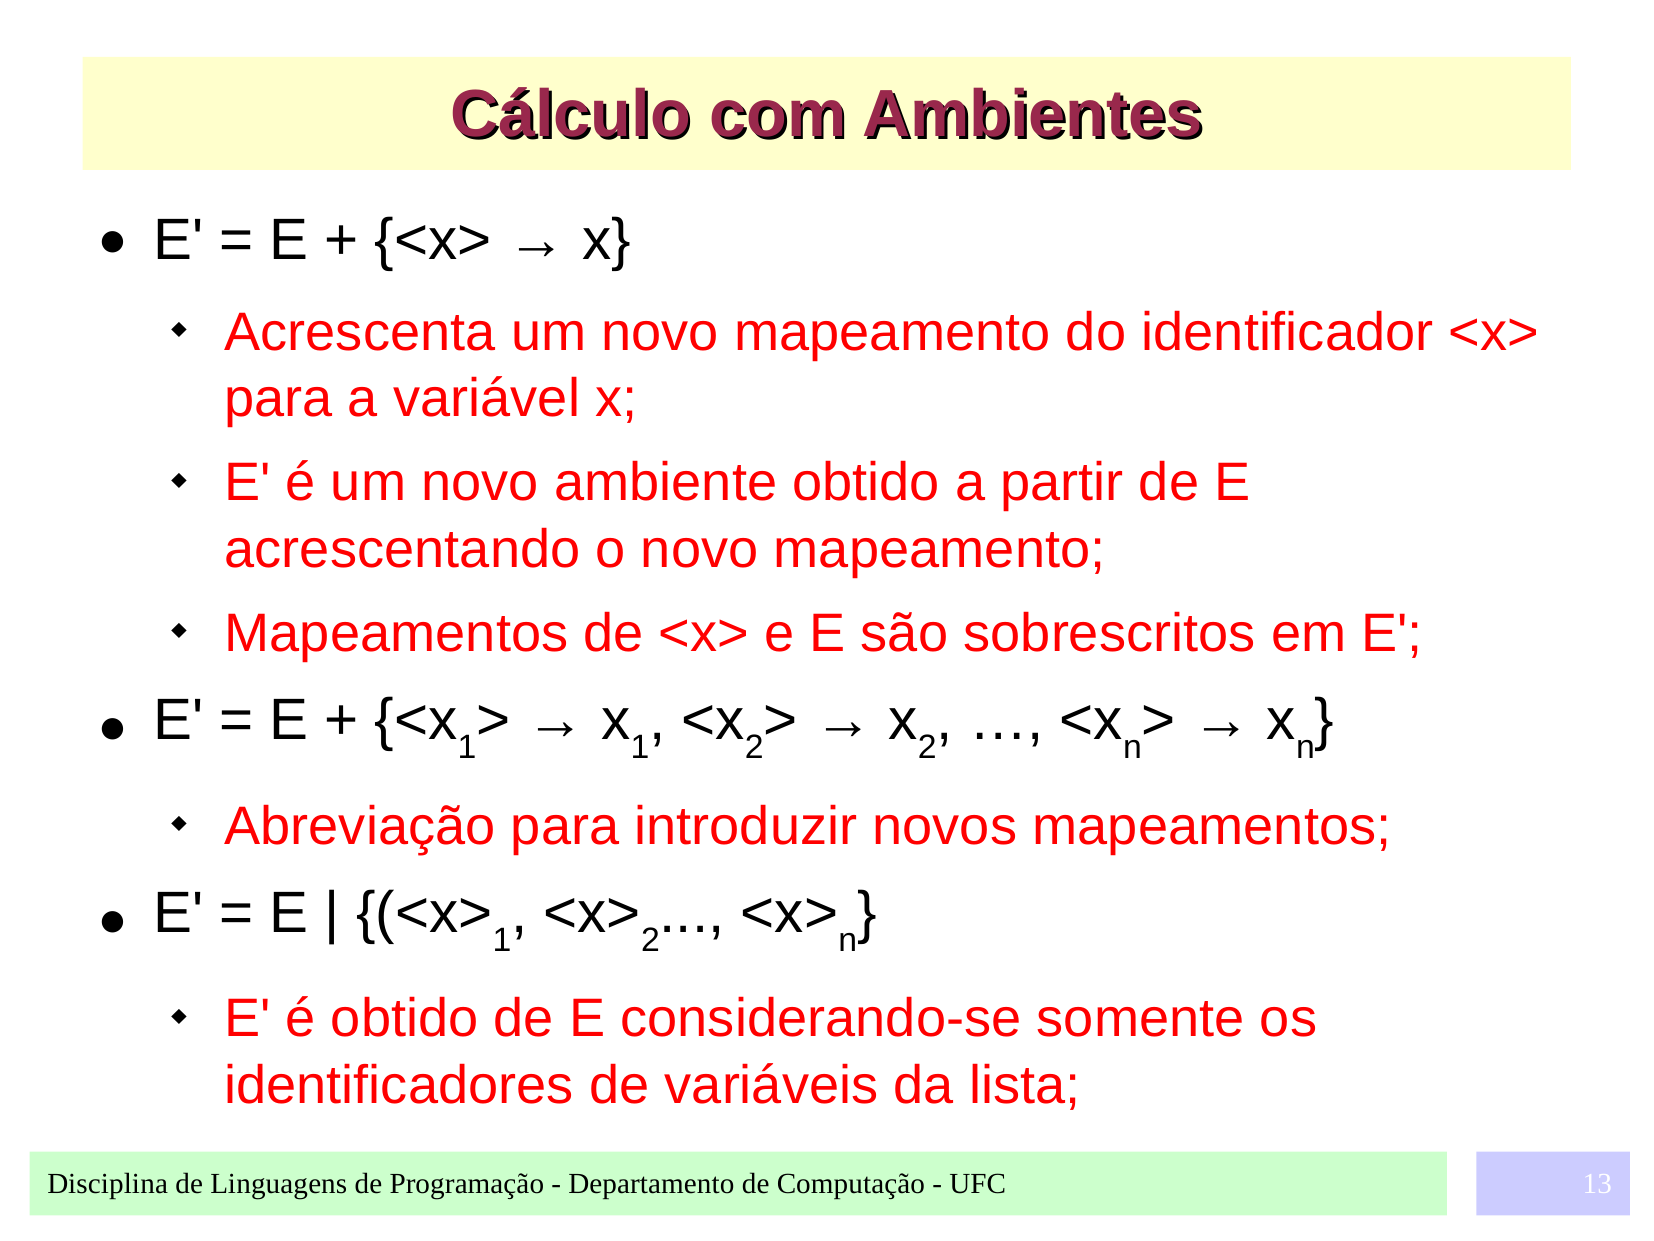

# Cálculo com Ambientes
E' = E + {<x> → x}
Acrescenta um novo mapeamento do identificador <x> para a variável x;
E' é um novo ambiente obtido a partir de E acrescentando o novo mapeamento;
Mapeamentos de <x> e E são sobrescritos em E';
E' = E + {<x1> → x1, <x2> → x2, …, <xn> → xn}
Abreviação para introduzir novos mapeamentos;
E' = E | {(<x>1, <x>2..., <x>n}
E' é obtido de E considerando-se somente os identificadores de variáveis da lista;
Disciplina de Linguagens de Programação - Departamento de Computação - UFC
13